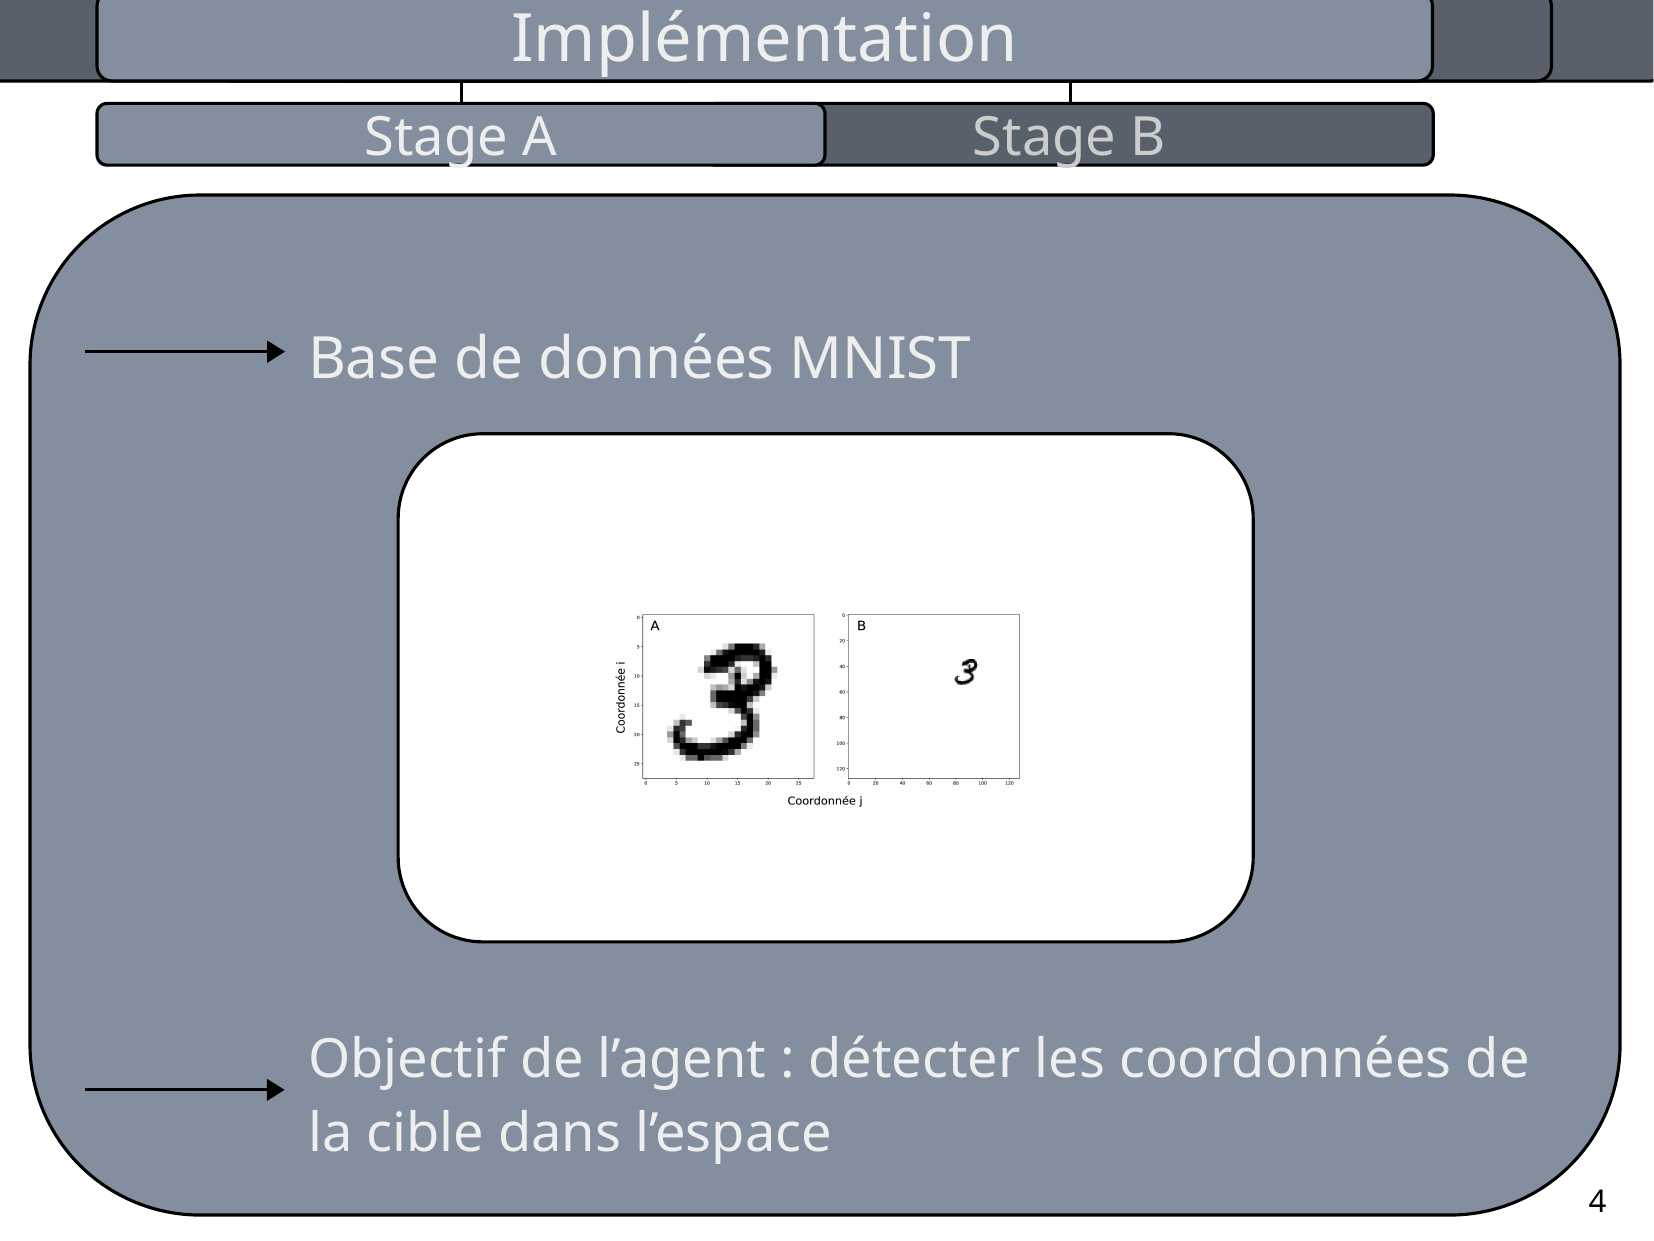

Vision
Implémentation
Comportement du modèle
Perspectives
Stage A
Stage B
Base de données MNIST
Objectif de l’agent : détecter les coordonnées de la cible dans l’espace
4